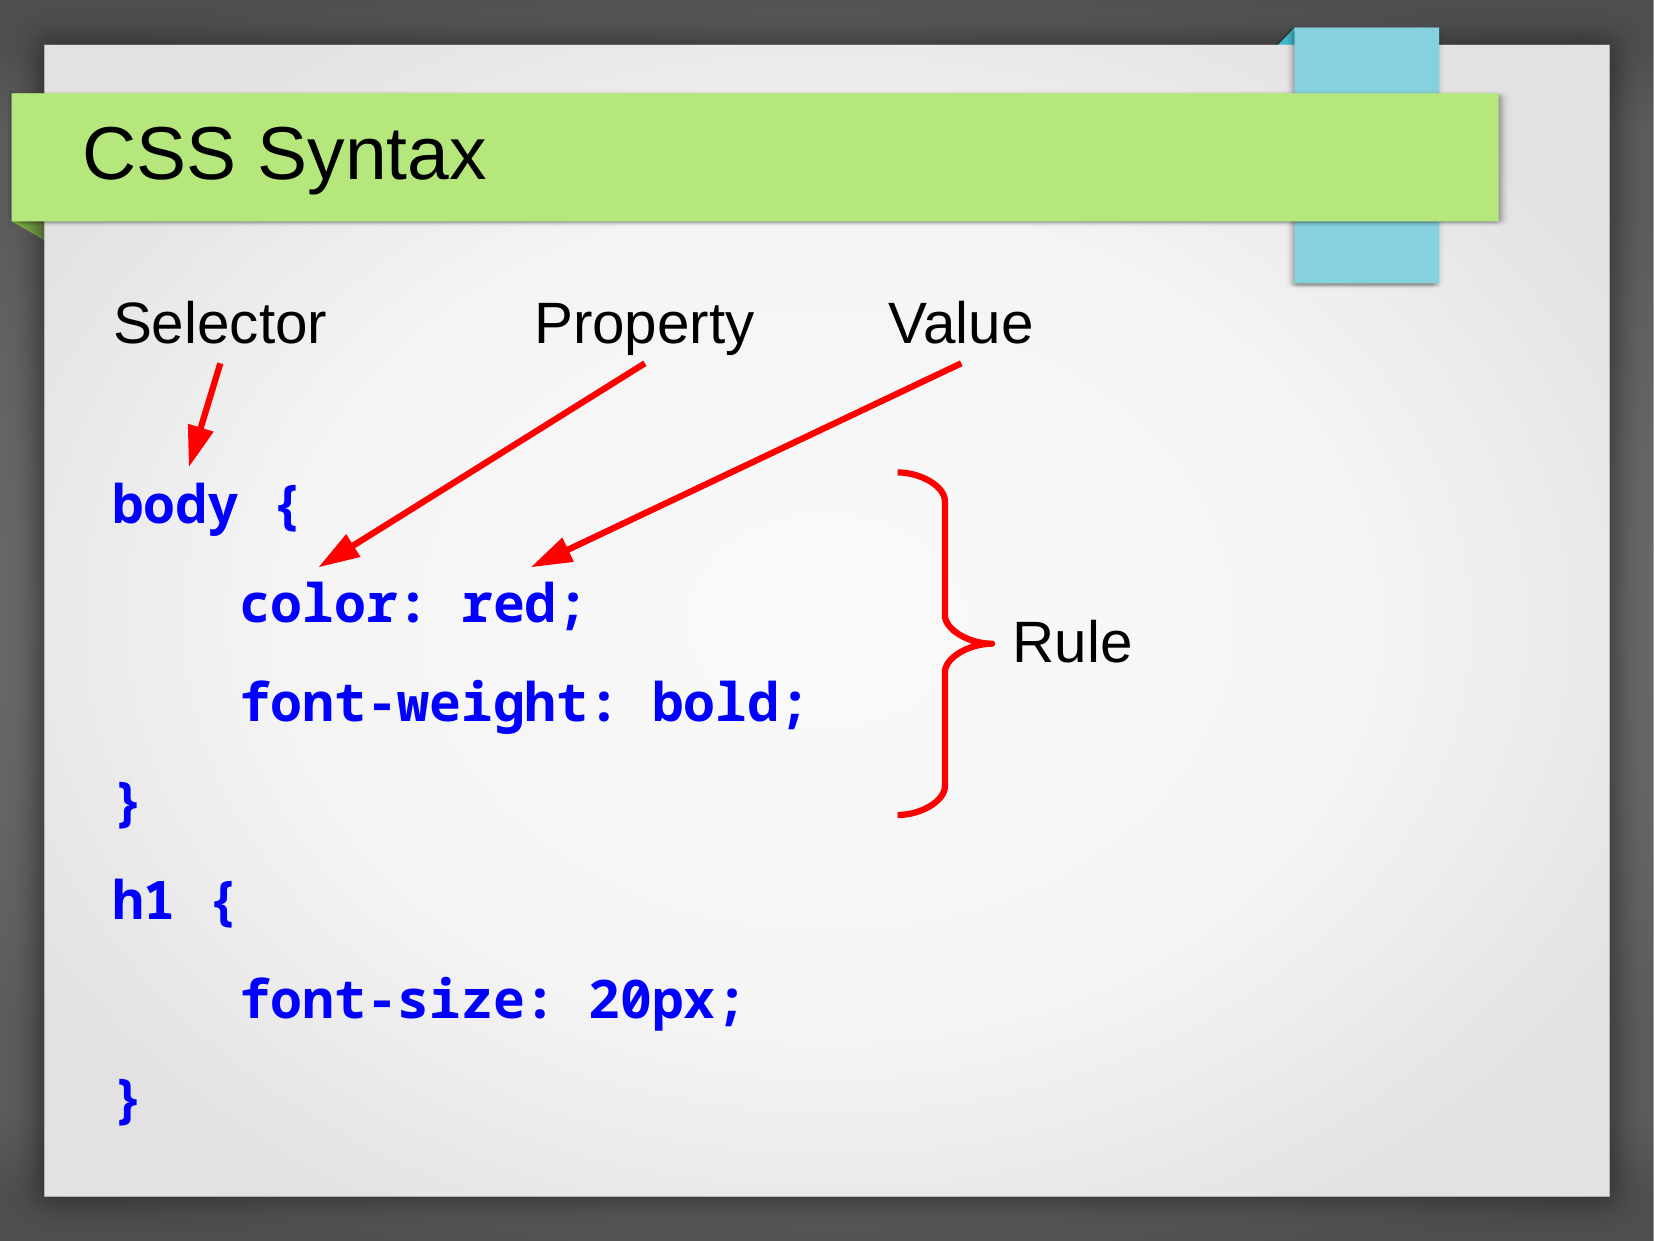

# CSS Syntax
Selector
Property
Value
body {
 color: red;
 font-weight: bold;
}
h1 {
 font-size: 20px;
}
Rule